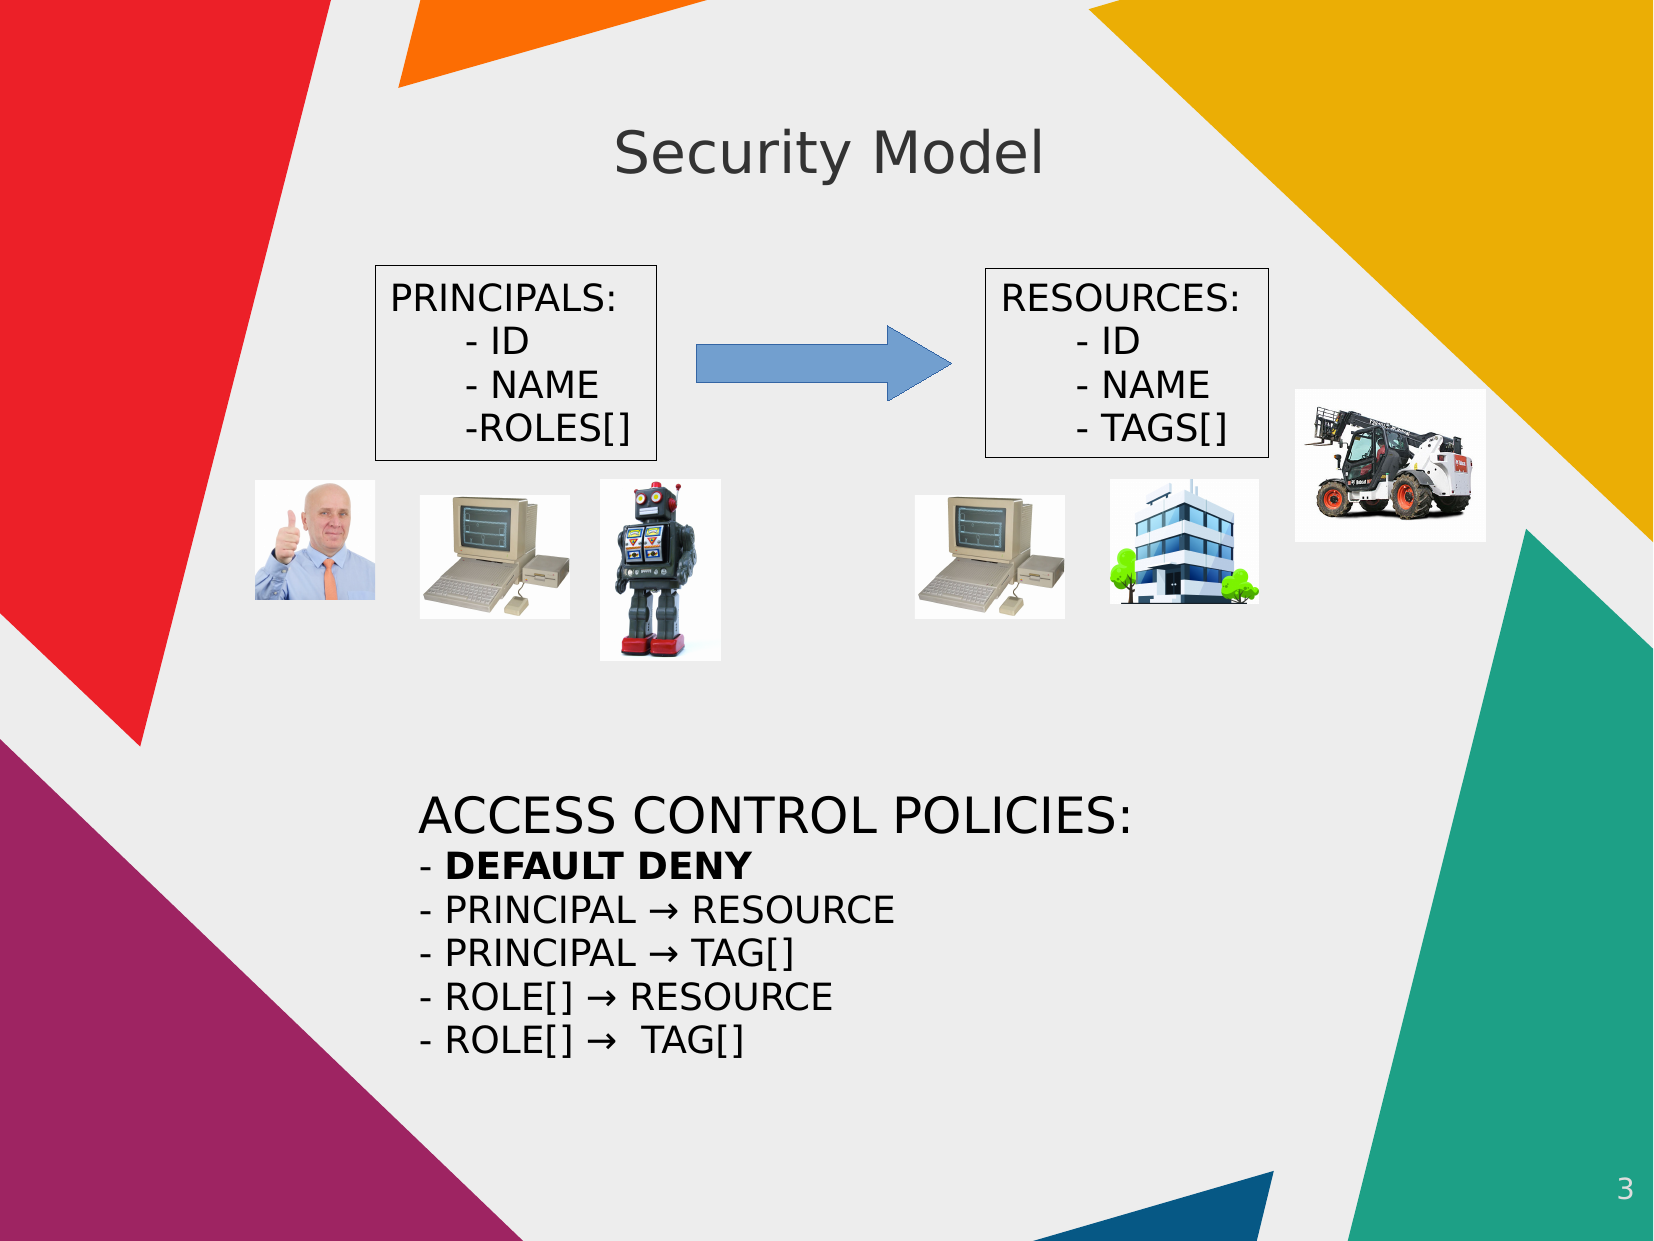

# Security Model
PRINCIPALS:
	- ID
	- NAME
	-ROLES[]
RESOURCES:
	- ID
	- NAME
	- TAGS[]
ACCESS CONTROL POLICIES:
- DEFAULT DENY
- PRINCIPAL → RESOURCE
- PRINCIPAL → TAG[]
- ROLE[] → RESOURCE
- ROLE[] → TAG[]
3